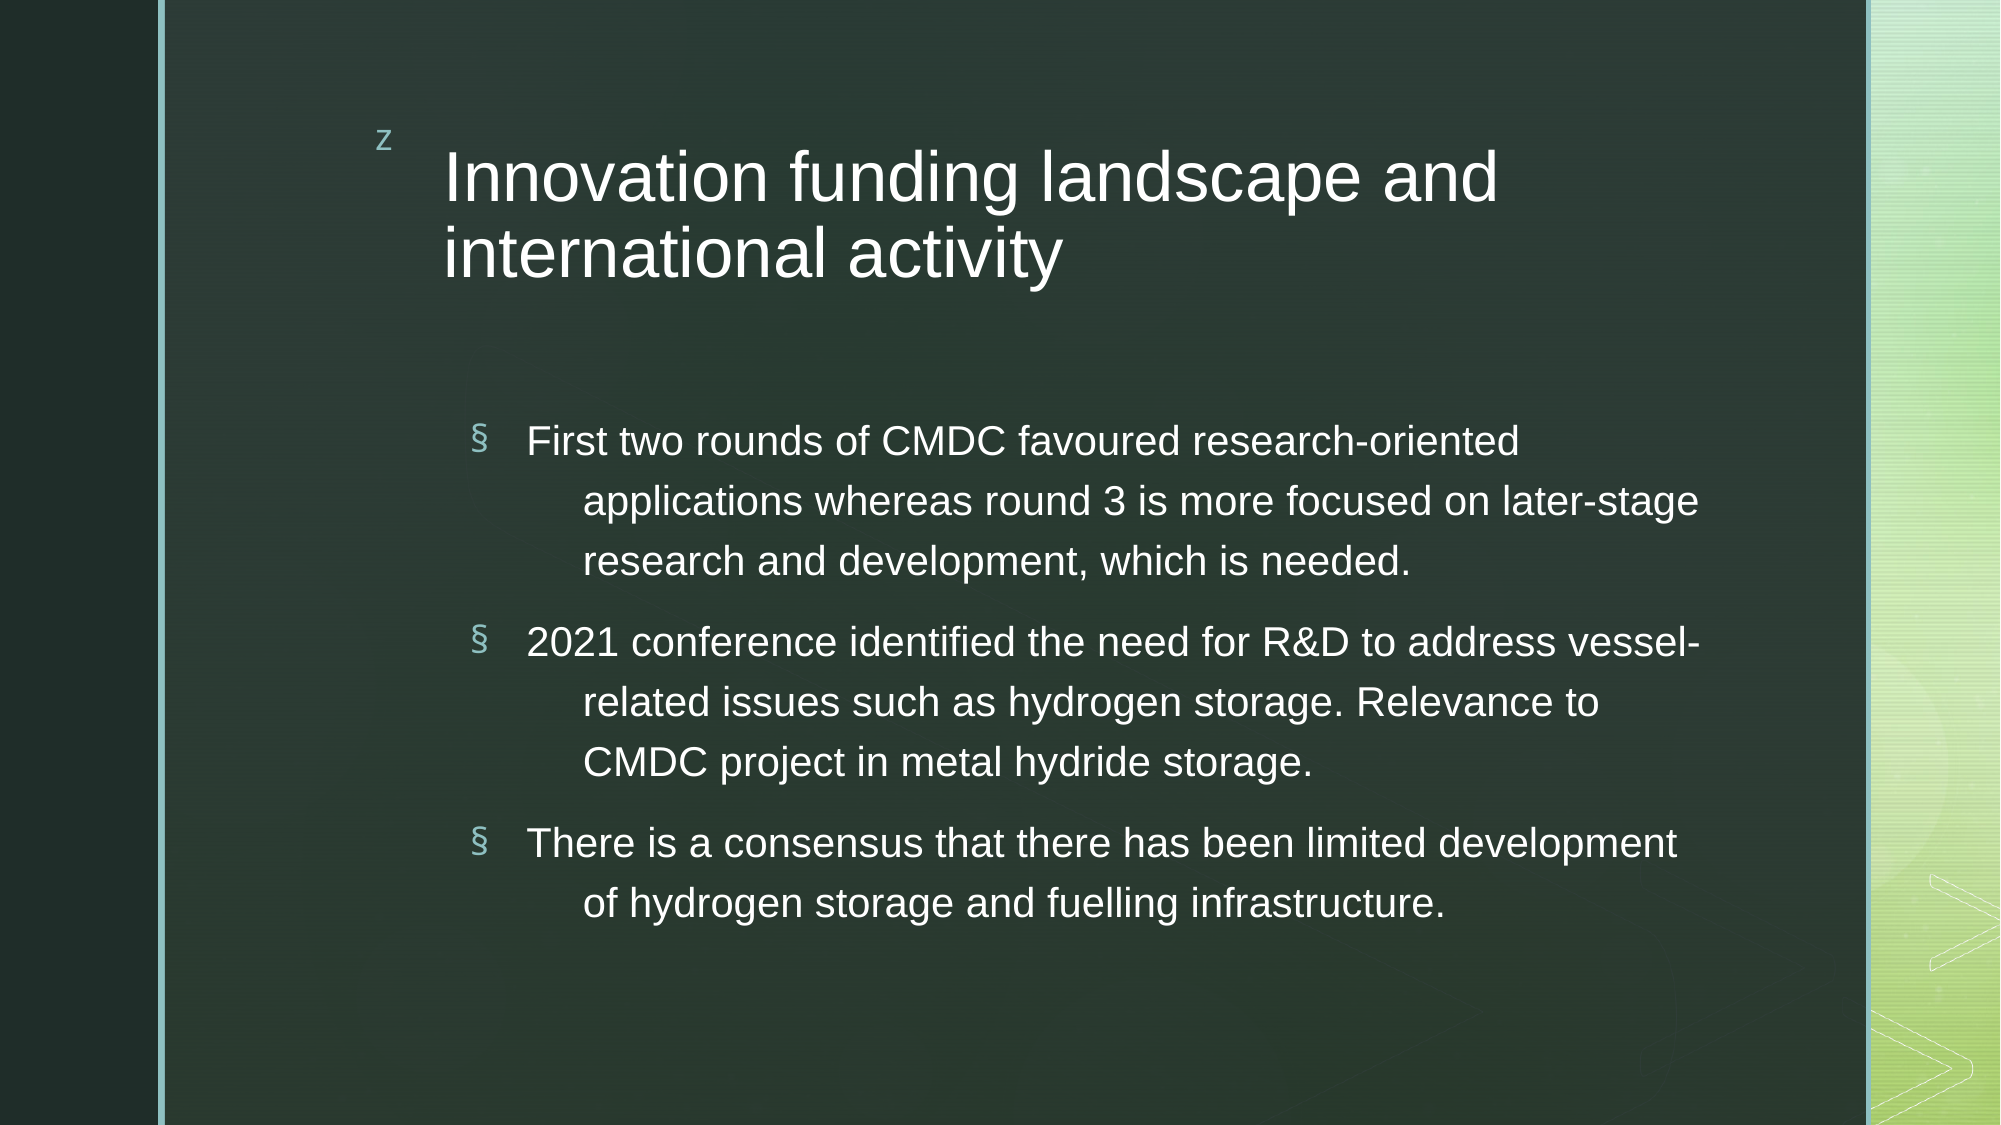

# Innovation funding landscape and international activity
First two rounds of CMDC favoured research-oriented applications whereas round 3 is more focused on later-stage research and development, which is needed.
2021 conference identified the need for R&D to address vessel-related issues such as hydrogen storage. Relevance to CMDC project in metal hydride storage.
There is a consensus that there has been limited development of hydrogen storage and fuelling infrastructure.